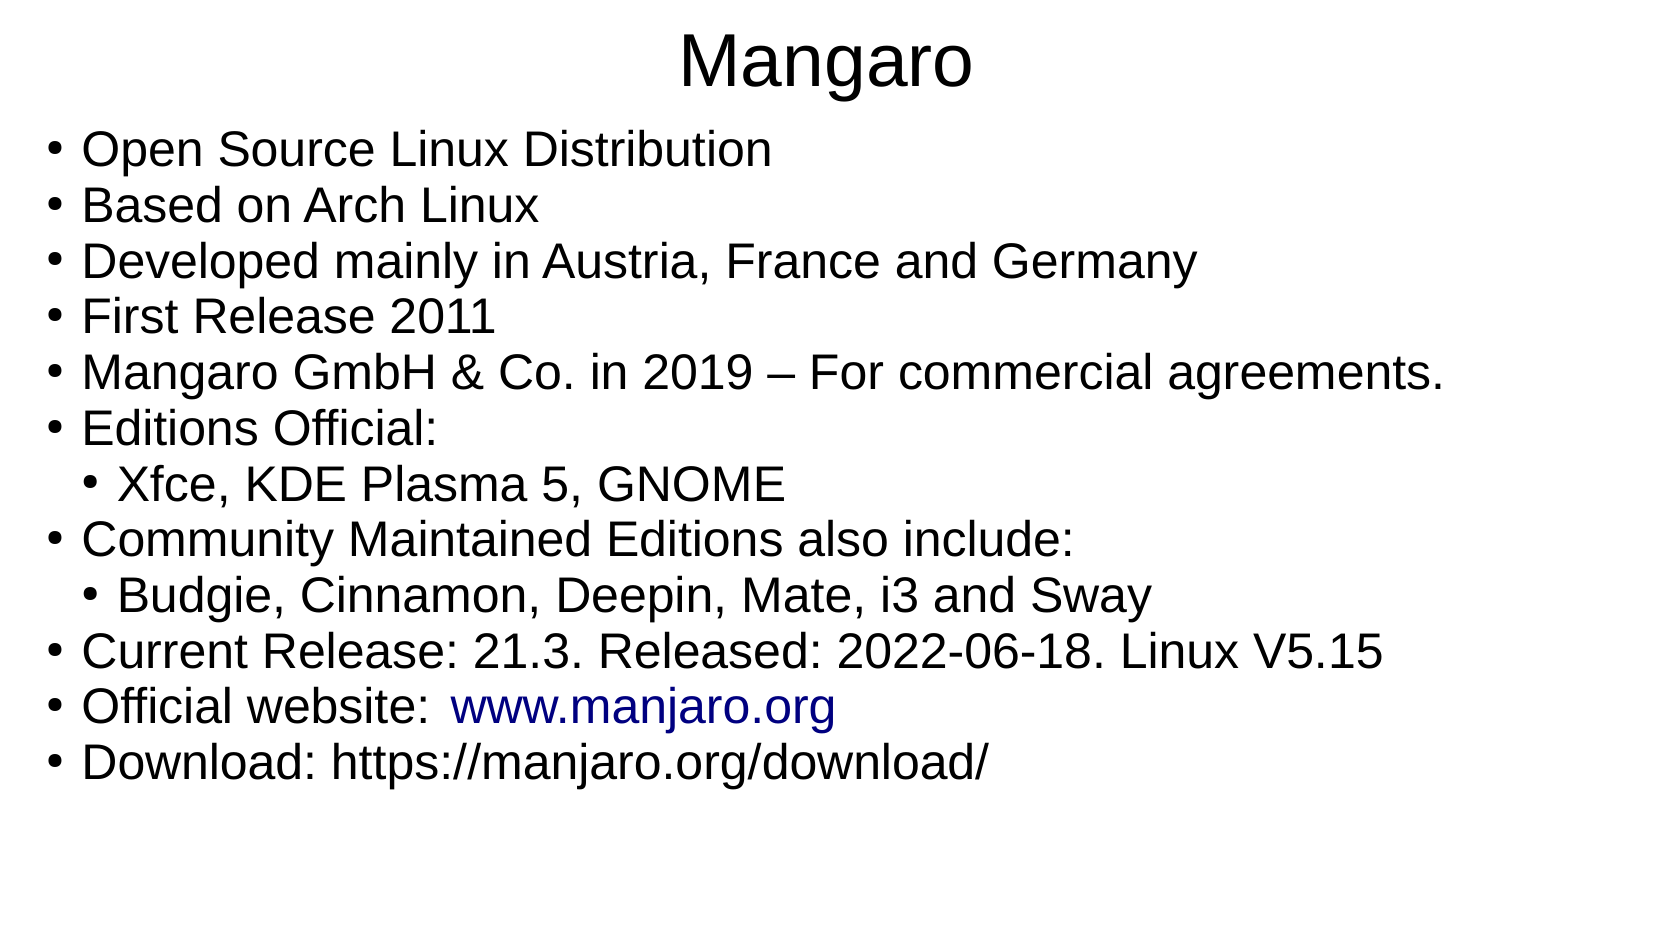

# Mangaro
Open Source Linux Distribution
Based on Arch Linux
Developed mainly in Austria, France and Germany
First Release 2011
Mangaro GmbH & Co. in 2019 – For commercial agreements.
Editions Official:
Xfce, KDE Plasma 5, GNOME
Community Maintained Editions also include:
Budgie, Cinnamon, Deepin, Mate, i3 and Sway
Current Release: 21.3. Released: 2022-06-18. Linux V5.15
Official website:	www.manjaro.org
Download: https://manjaro.org/download/